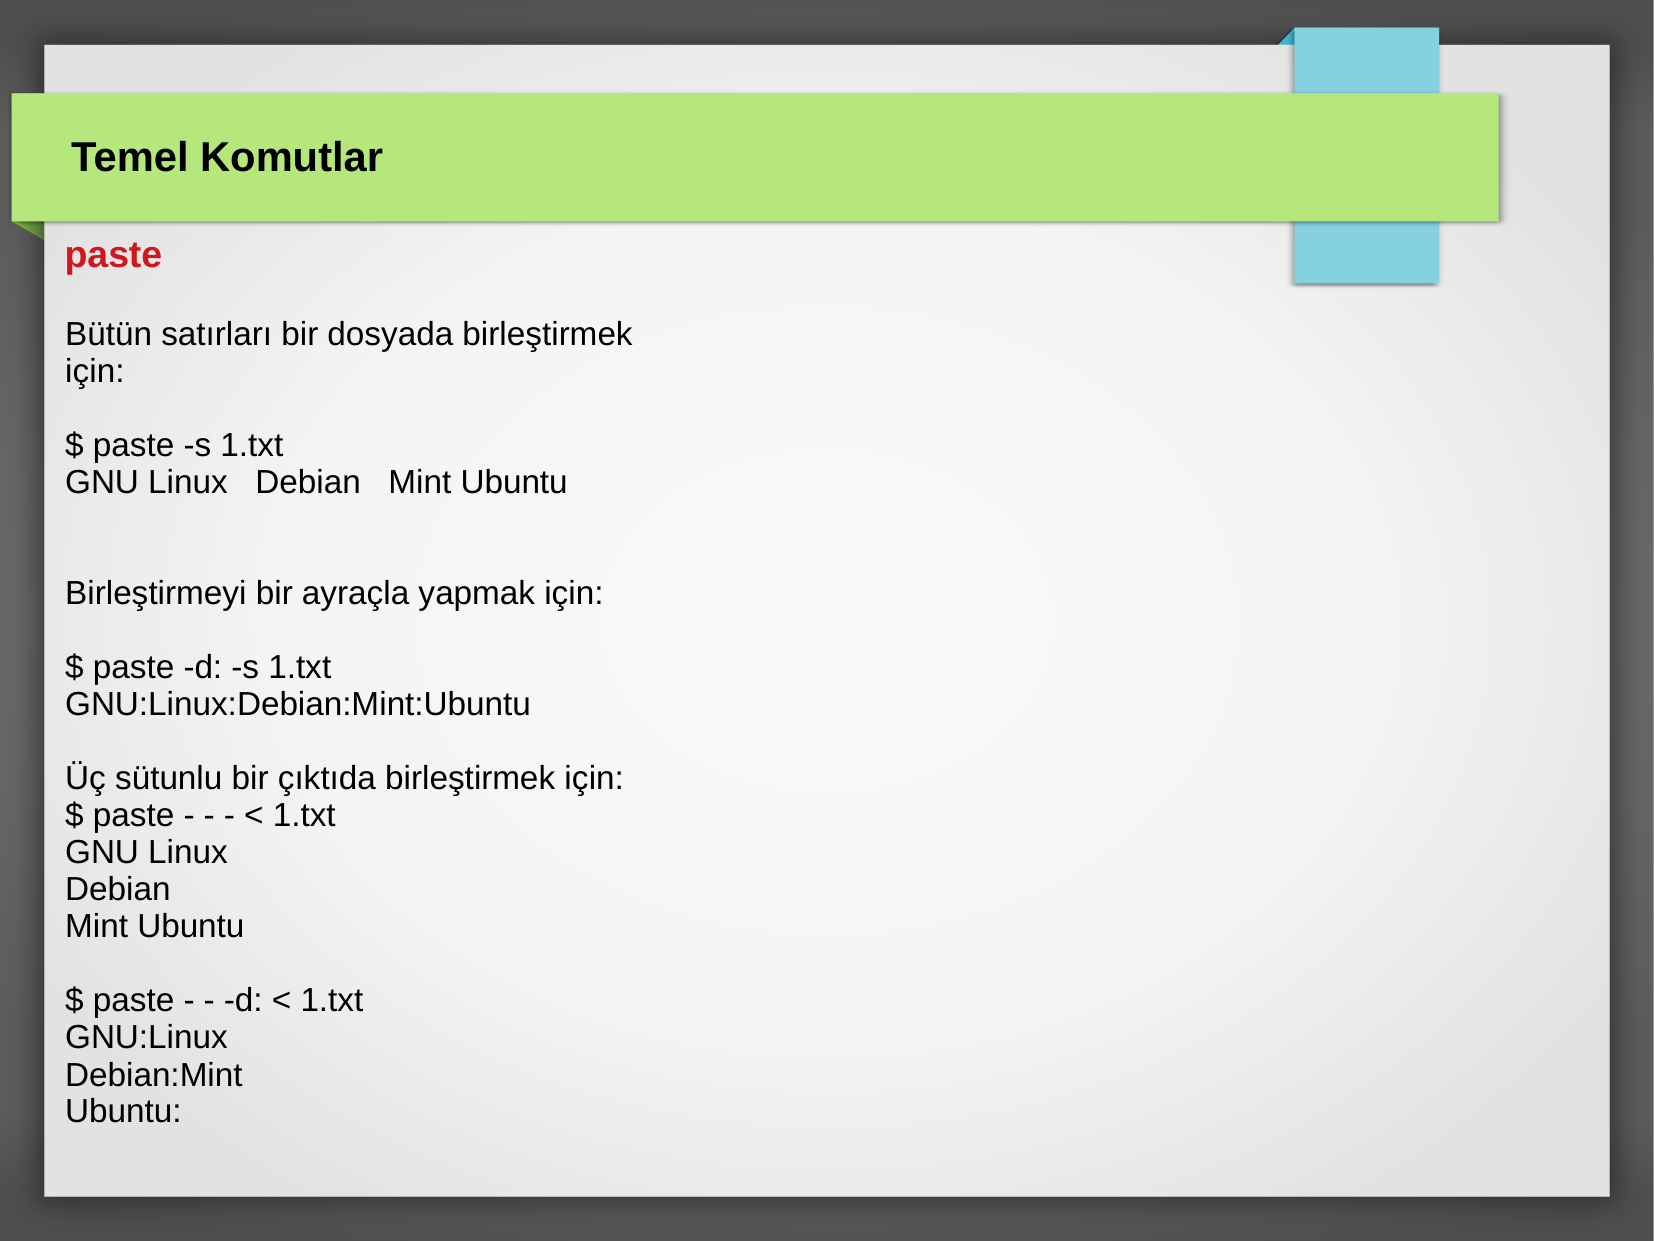

Temel Komutlar
paste
Bütün satırları bir dosyada birleştirmek için:
$ paste -s 1.txt
GNU Linux Debian Mint Ubuntu
Birleştirmeyi bir ayraçla yapmak için:
$ paste -d: -s 1.txt
GNU:Linux:Debian:Mint:Ubuntu
Üç sütunlu bir çıktıda birleştirmek için:
$ paste - - - < 1.txt
GNU Linux
Debian
Mint Ubuntu
$ paste - - -d: < 1.txt
GNU:Linux
Debian:Mint
Ubuntu: